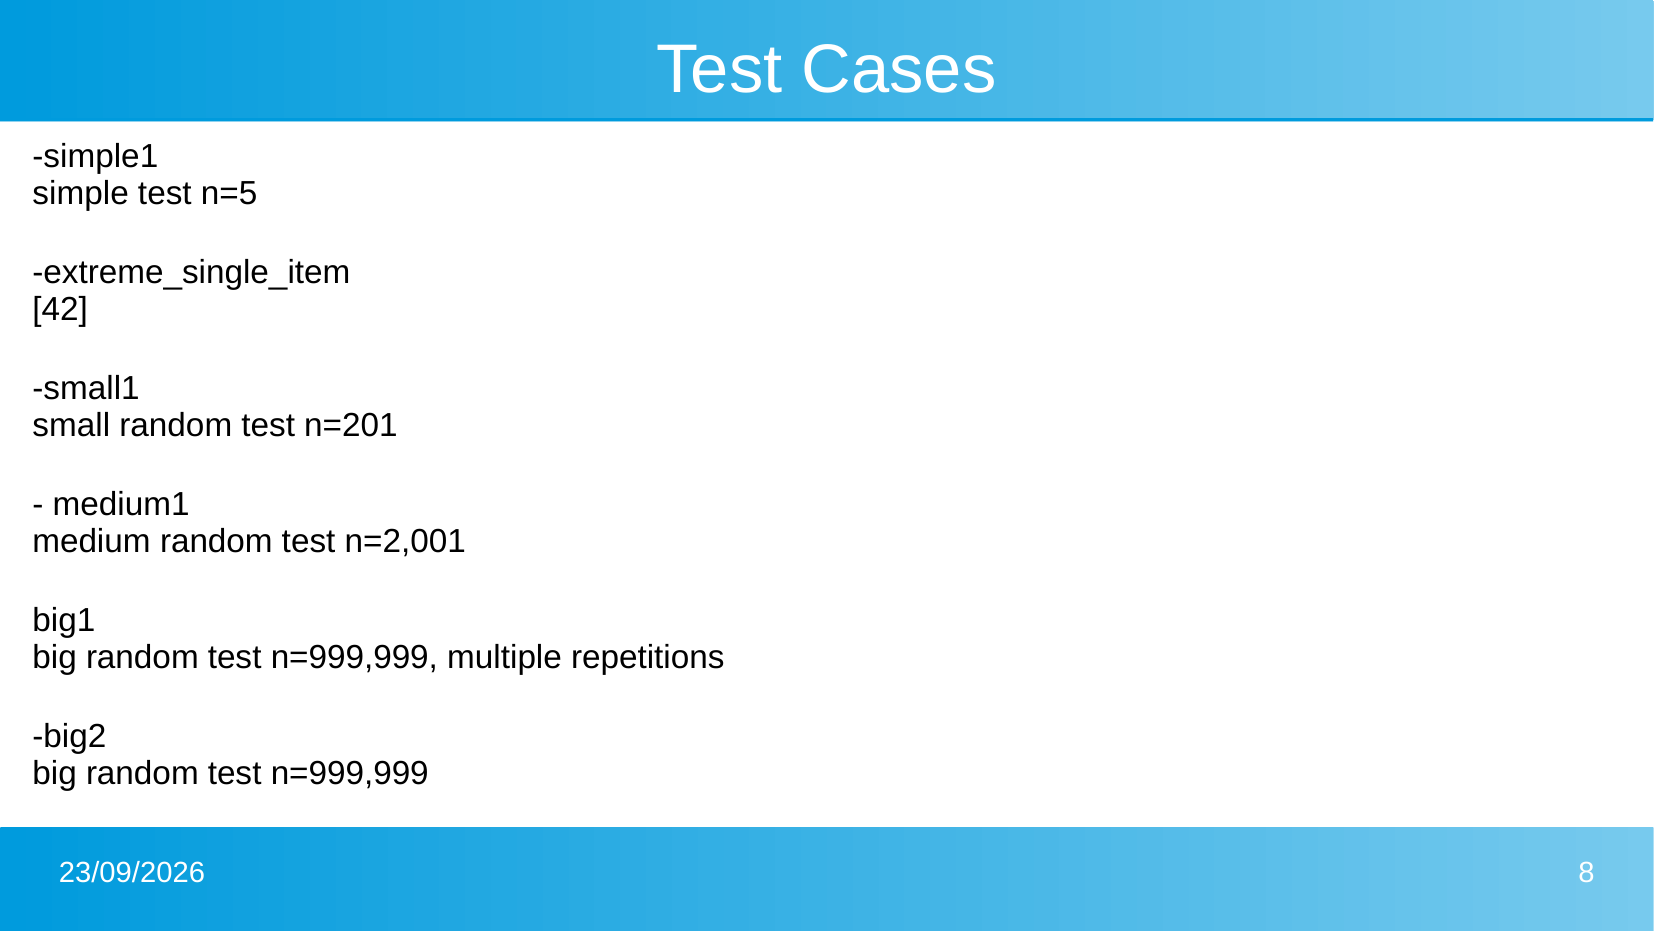

# Test Cases
-simple1
simple test n=5
-extreme_single_item
[42]
-small1
small random test n=201
- medium1
medium random test n=2,001
big1
big random test n=999,999, multiple repetitions
-big2
big random test n=999,999
8